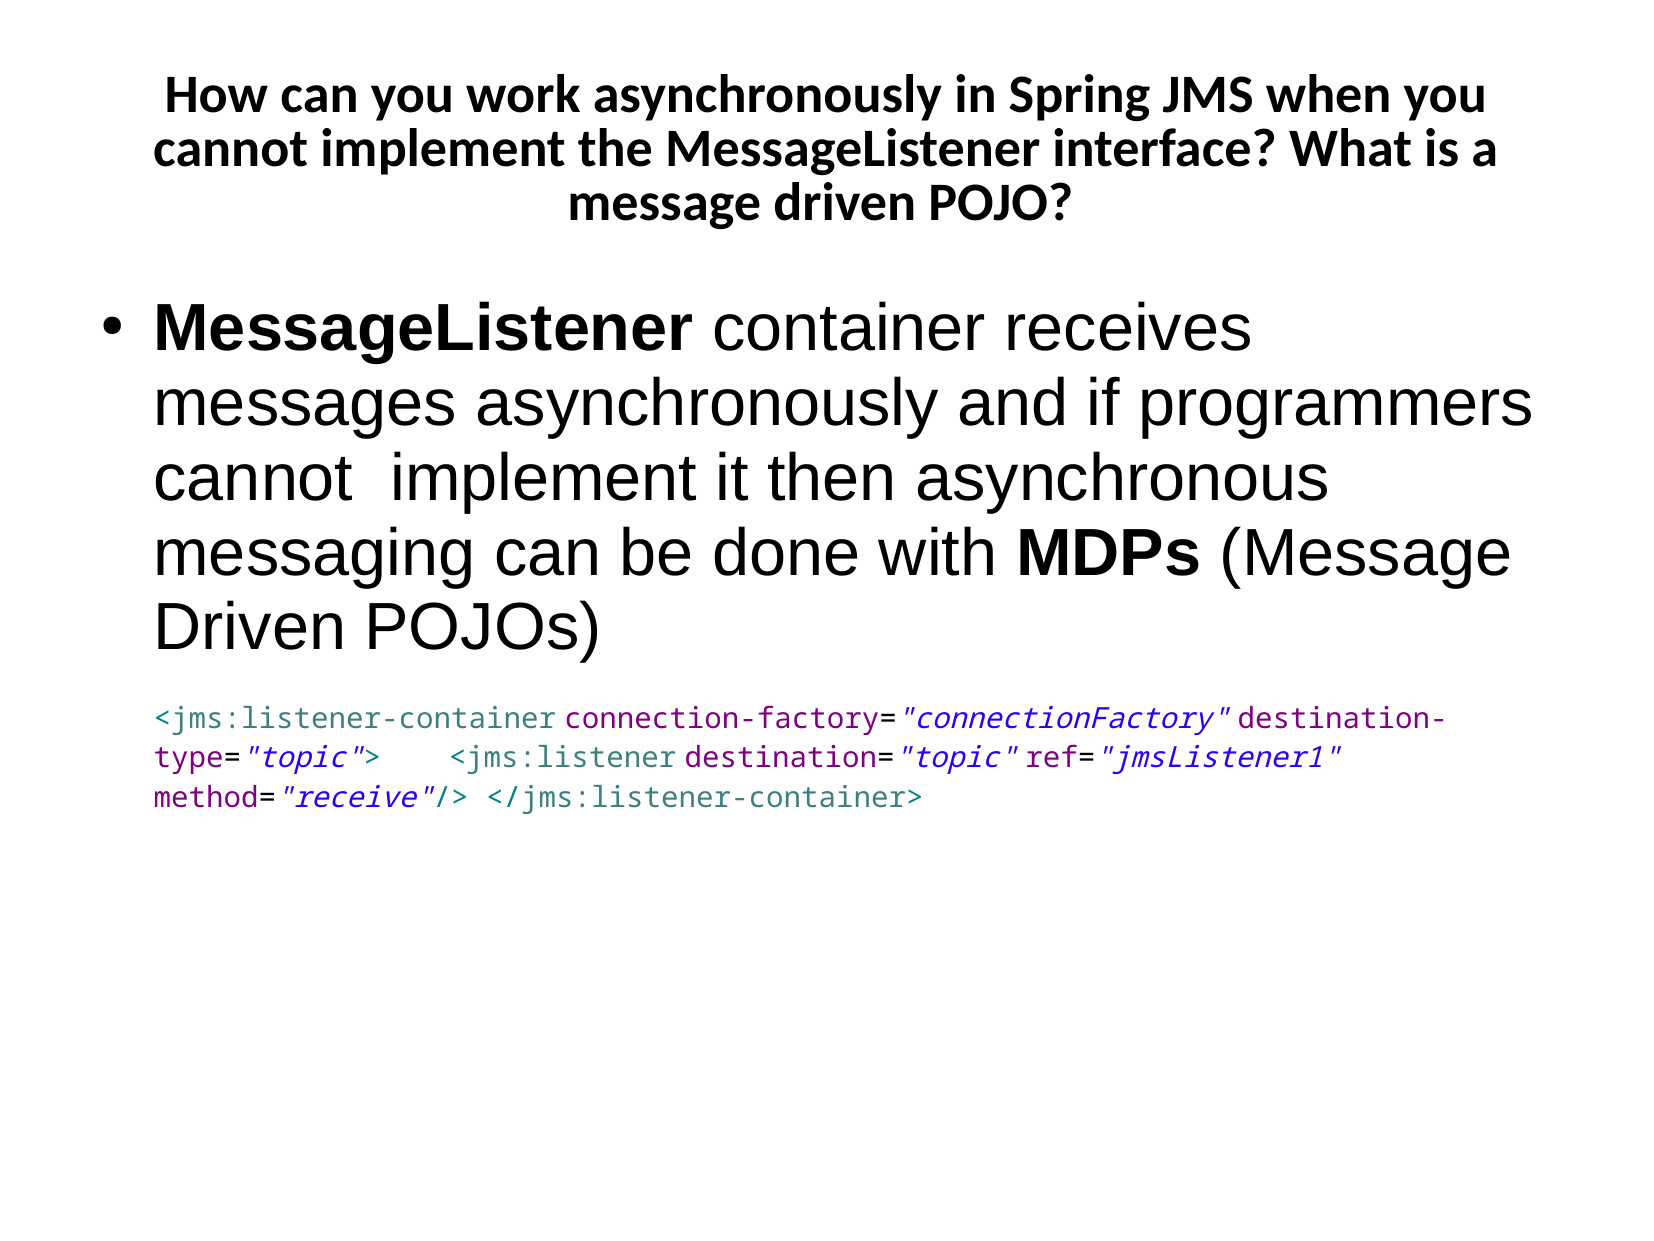

# How can you work asynchronously in Spring JMS when you cannot implement the MessageListener interface? What is a message driven POJO?
MessageListener container receives messages asynchronously and if programmers cannot implement it then asynchronous messaging can be done with MDPs (Message Driven POJOs)
<jms:listener-container connection-factory="connectionFactory" destination-type="topic"> 	<jms:listener destination="topic" ref="jmsListener1" method="receive"/> </jms:listener-container>